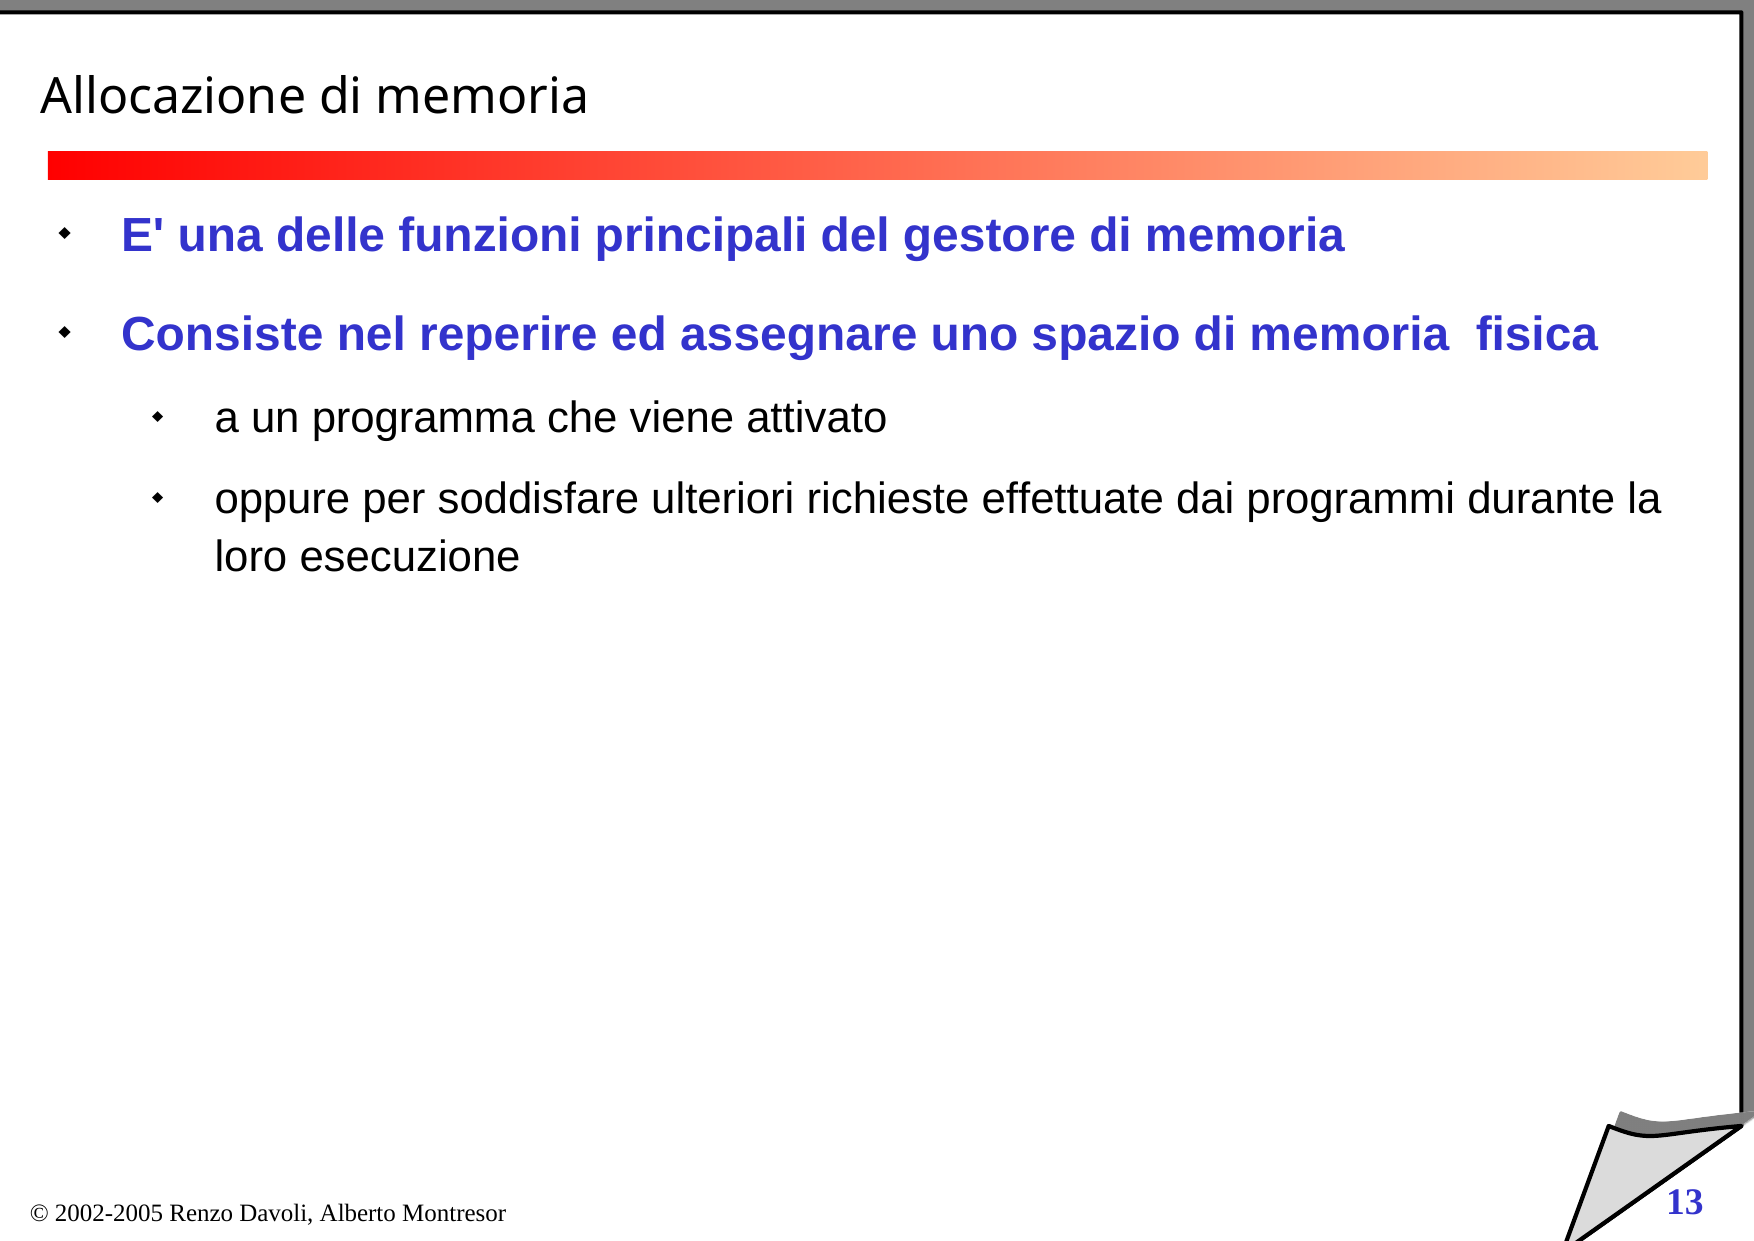

# Allocazione di memoria
E' una delle funzioni principali del gestore di memoria
Consiste nel reperire ed assegnare uno spazio di memoria fisica
a un programma che viene attivato
oppure per soddisfare ulteriori richieste effettuate dai programmi durante la loro esecuzione